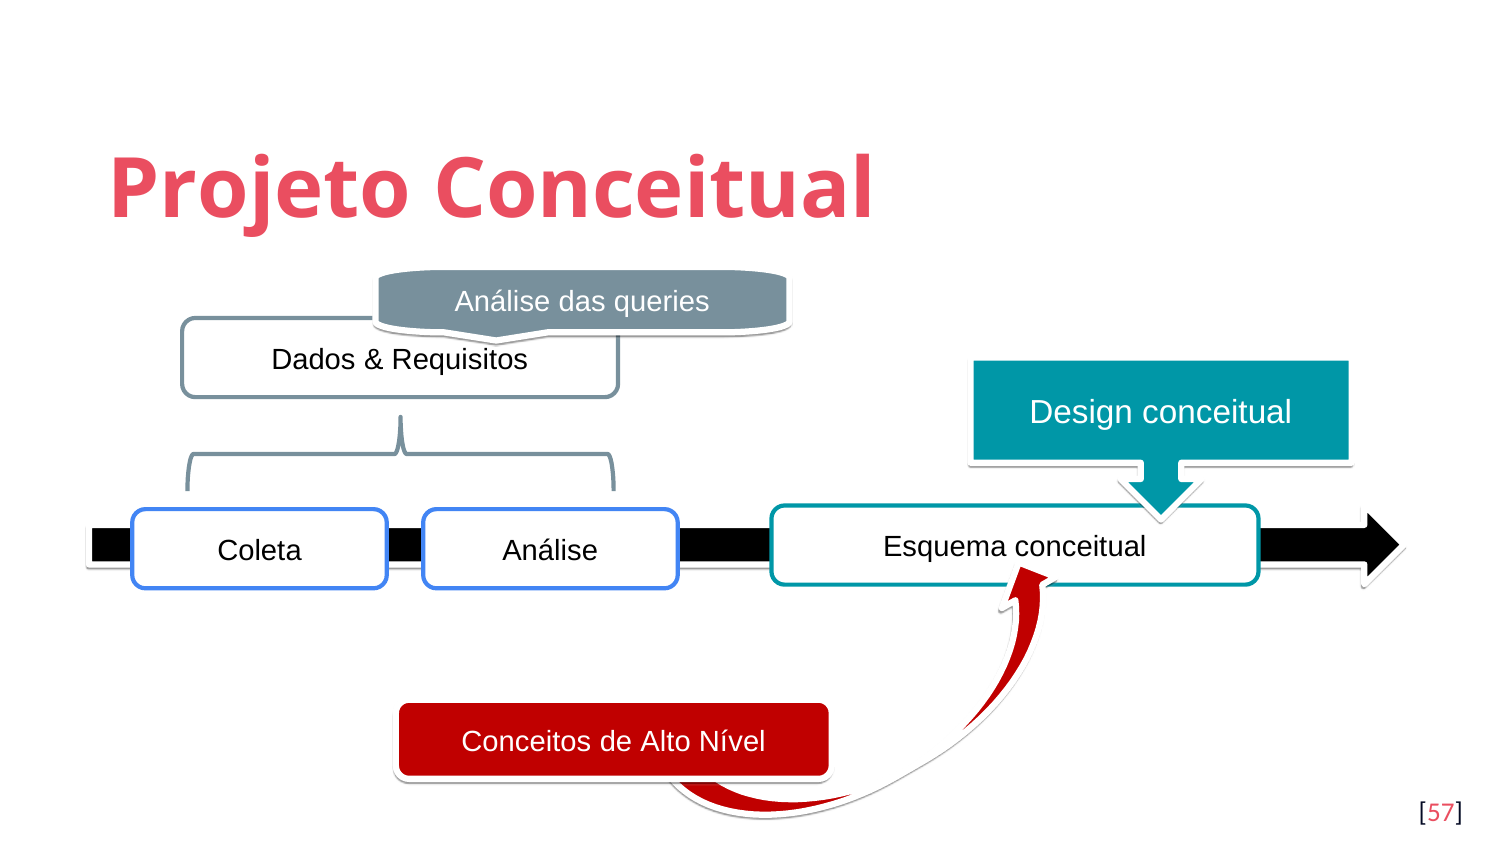

Projeto Conceitual
Análise das queries
Dados & Requisitos
Design conceitual
Esquema conceitual
Coleta
Análise
Conceitos de Alto Nível